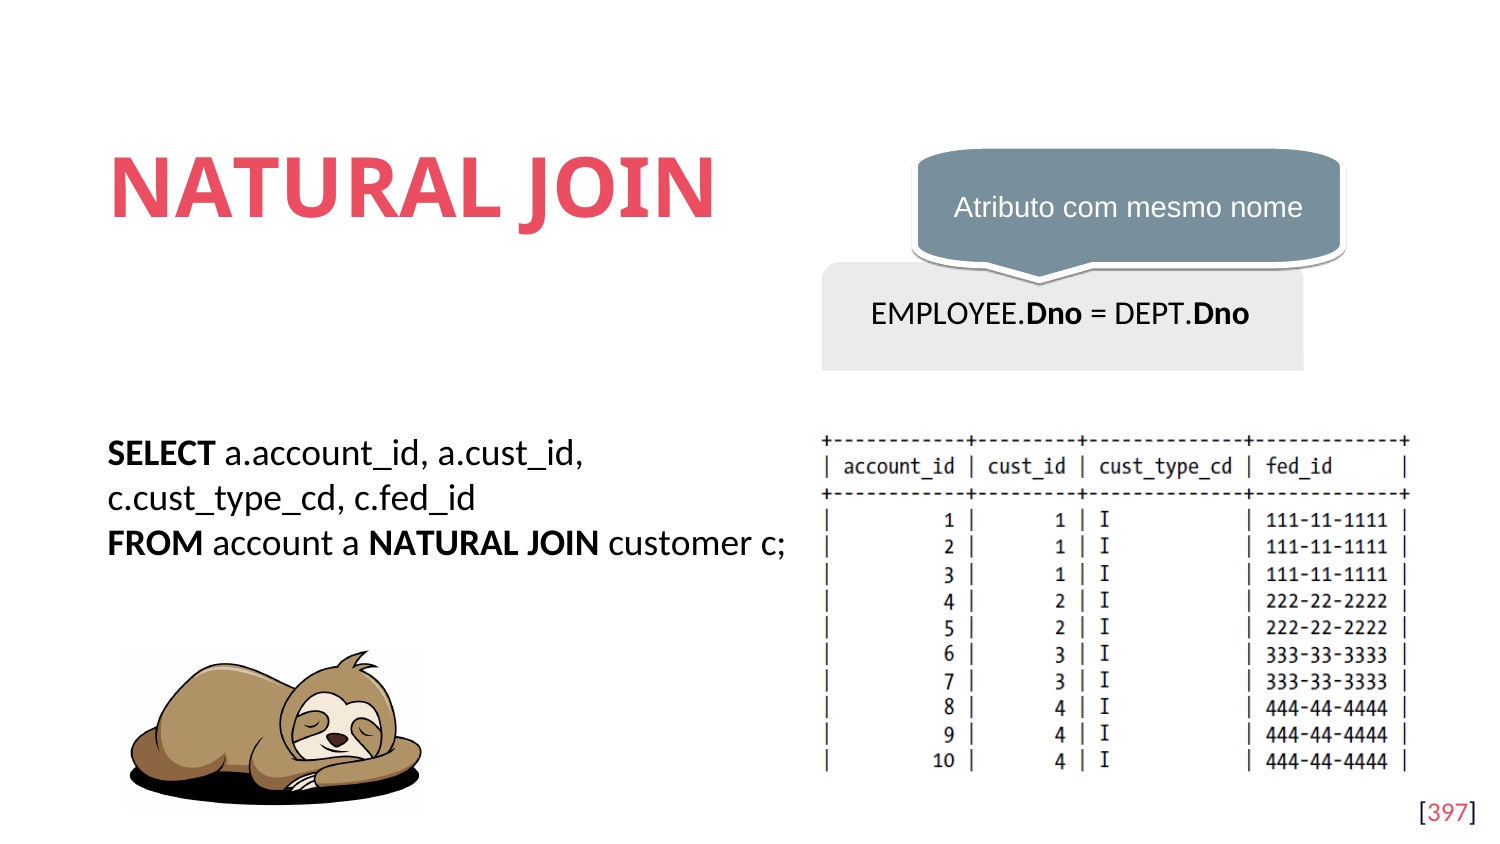

NATURAL JOIN
Atributo com mesmo nome
SELECT a.account_id, a.cust_id, c.cust_type_cd, c.fed_id
FROM account a NATURAL JOIN customer c;
EMPLOYEE.Dno = DEPT.Dno